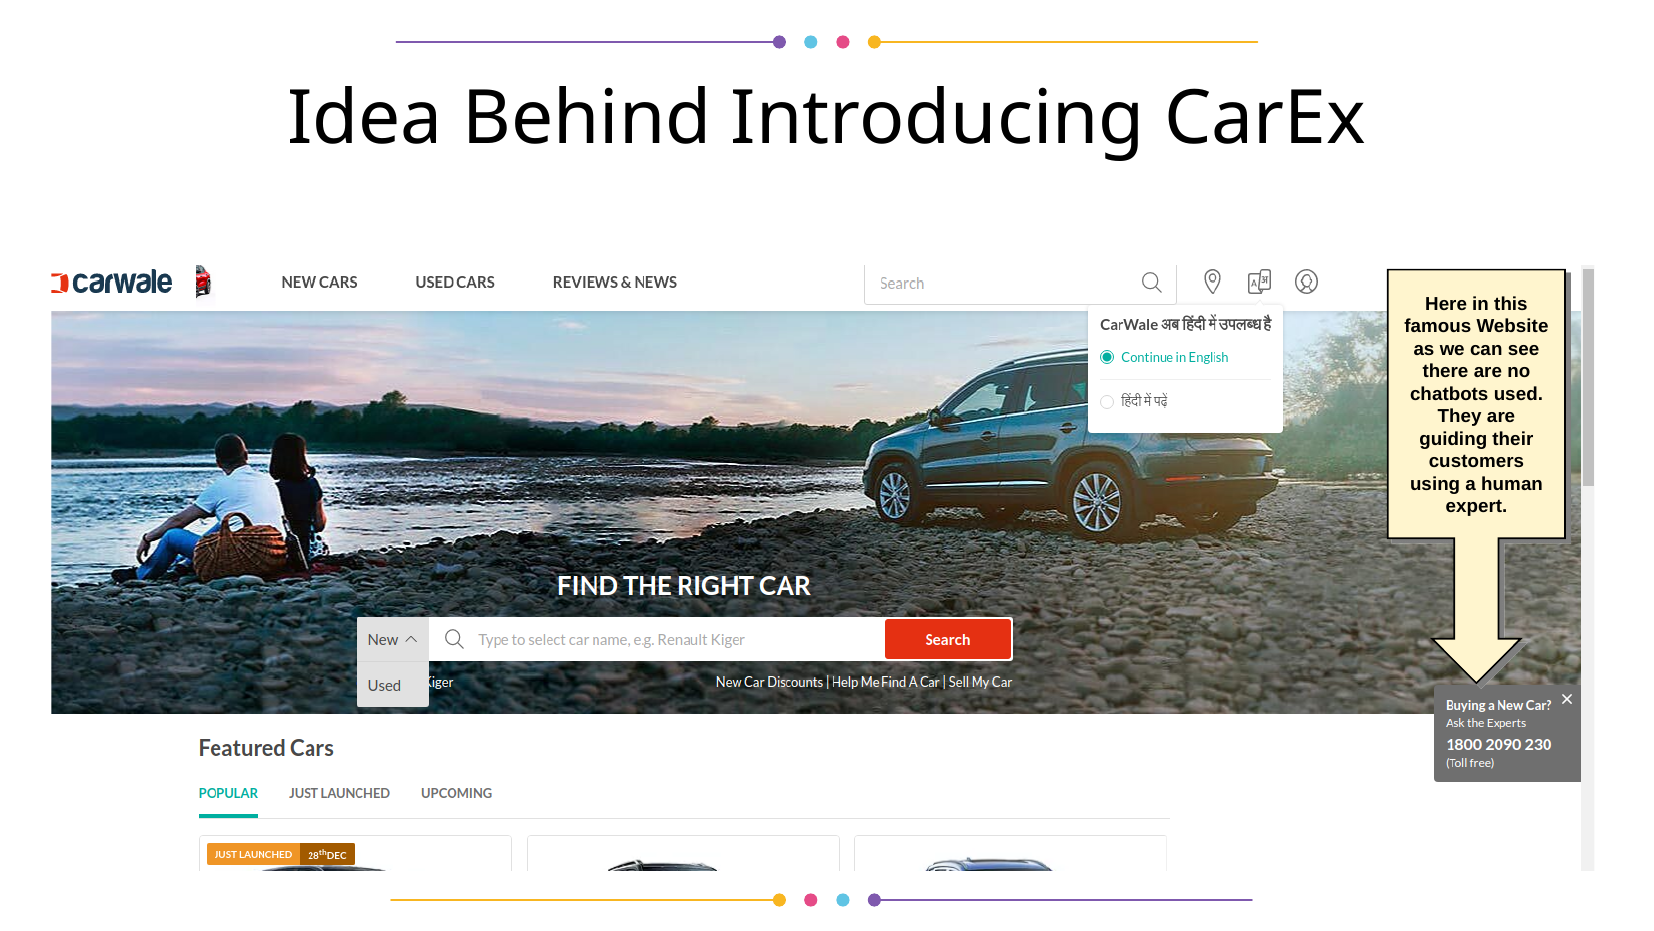

# Idea Behind Introducing CarEx
Here in this famous Website as we can see there are no chatbots used. They are guiding their customers using a human expert.